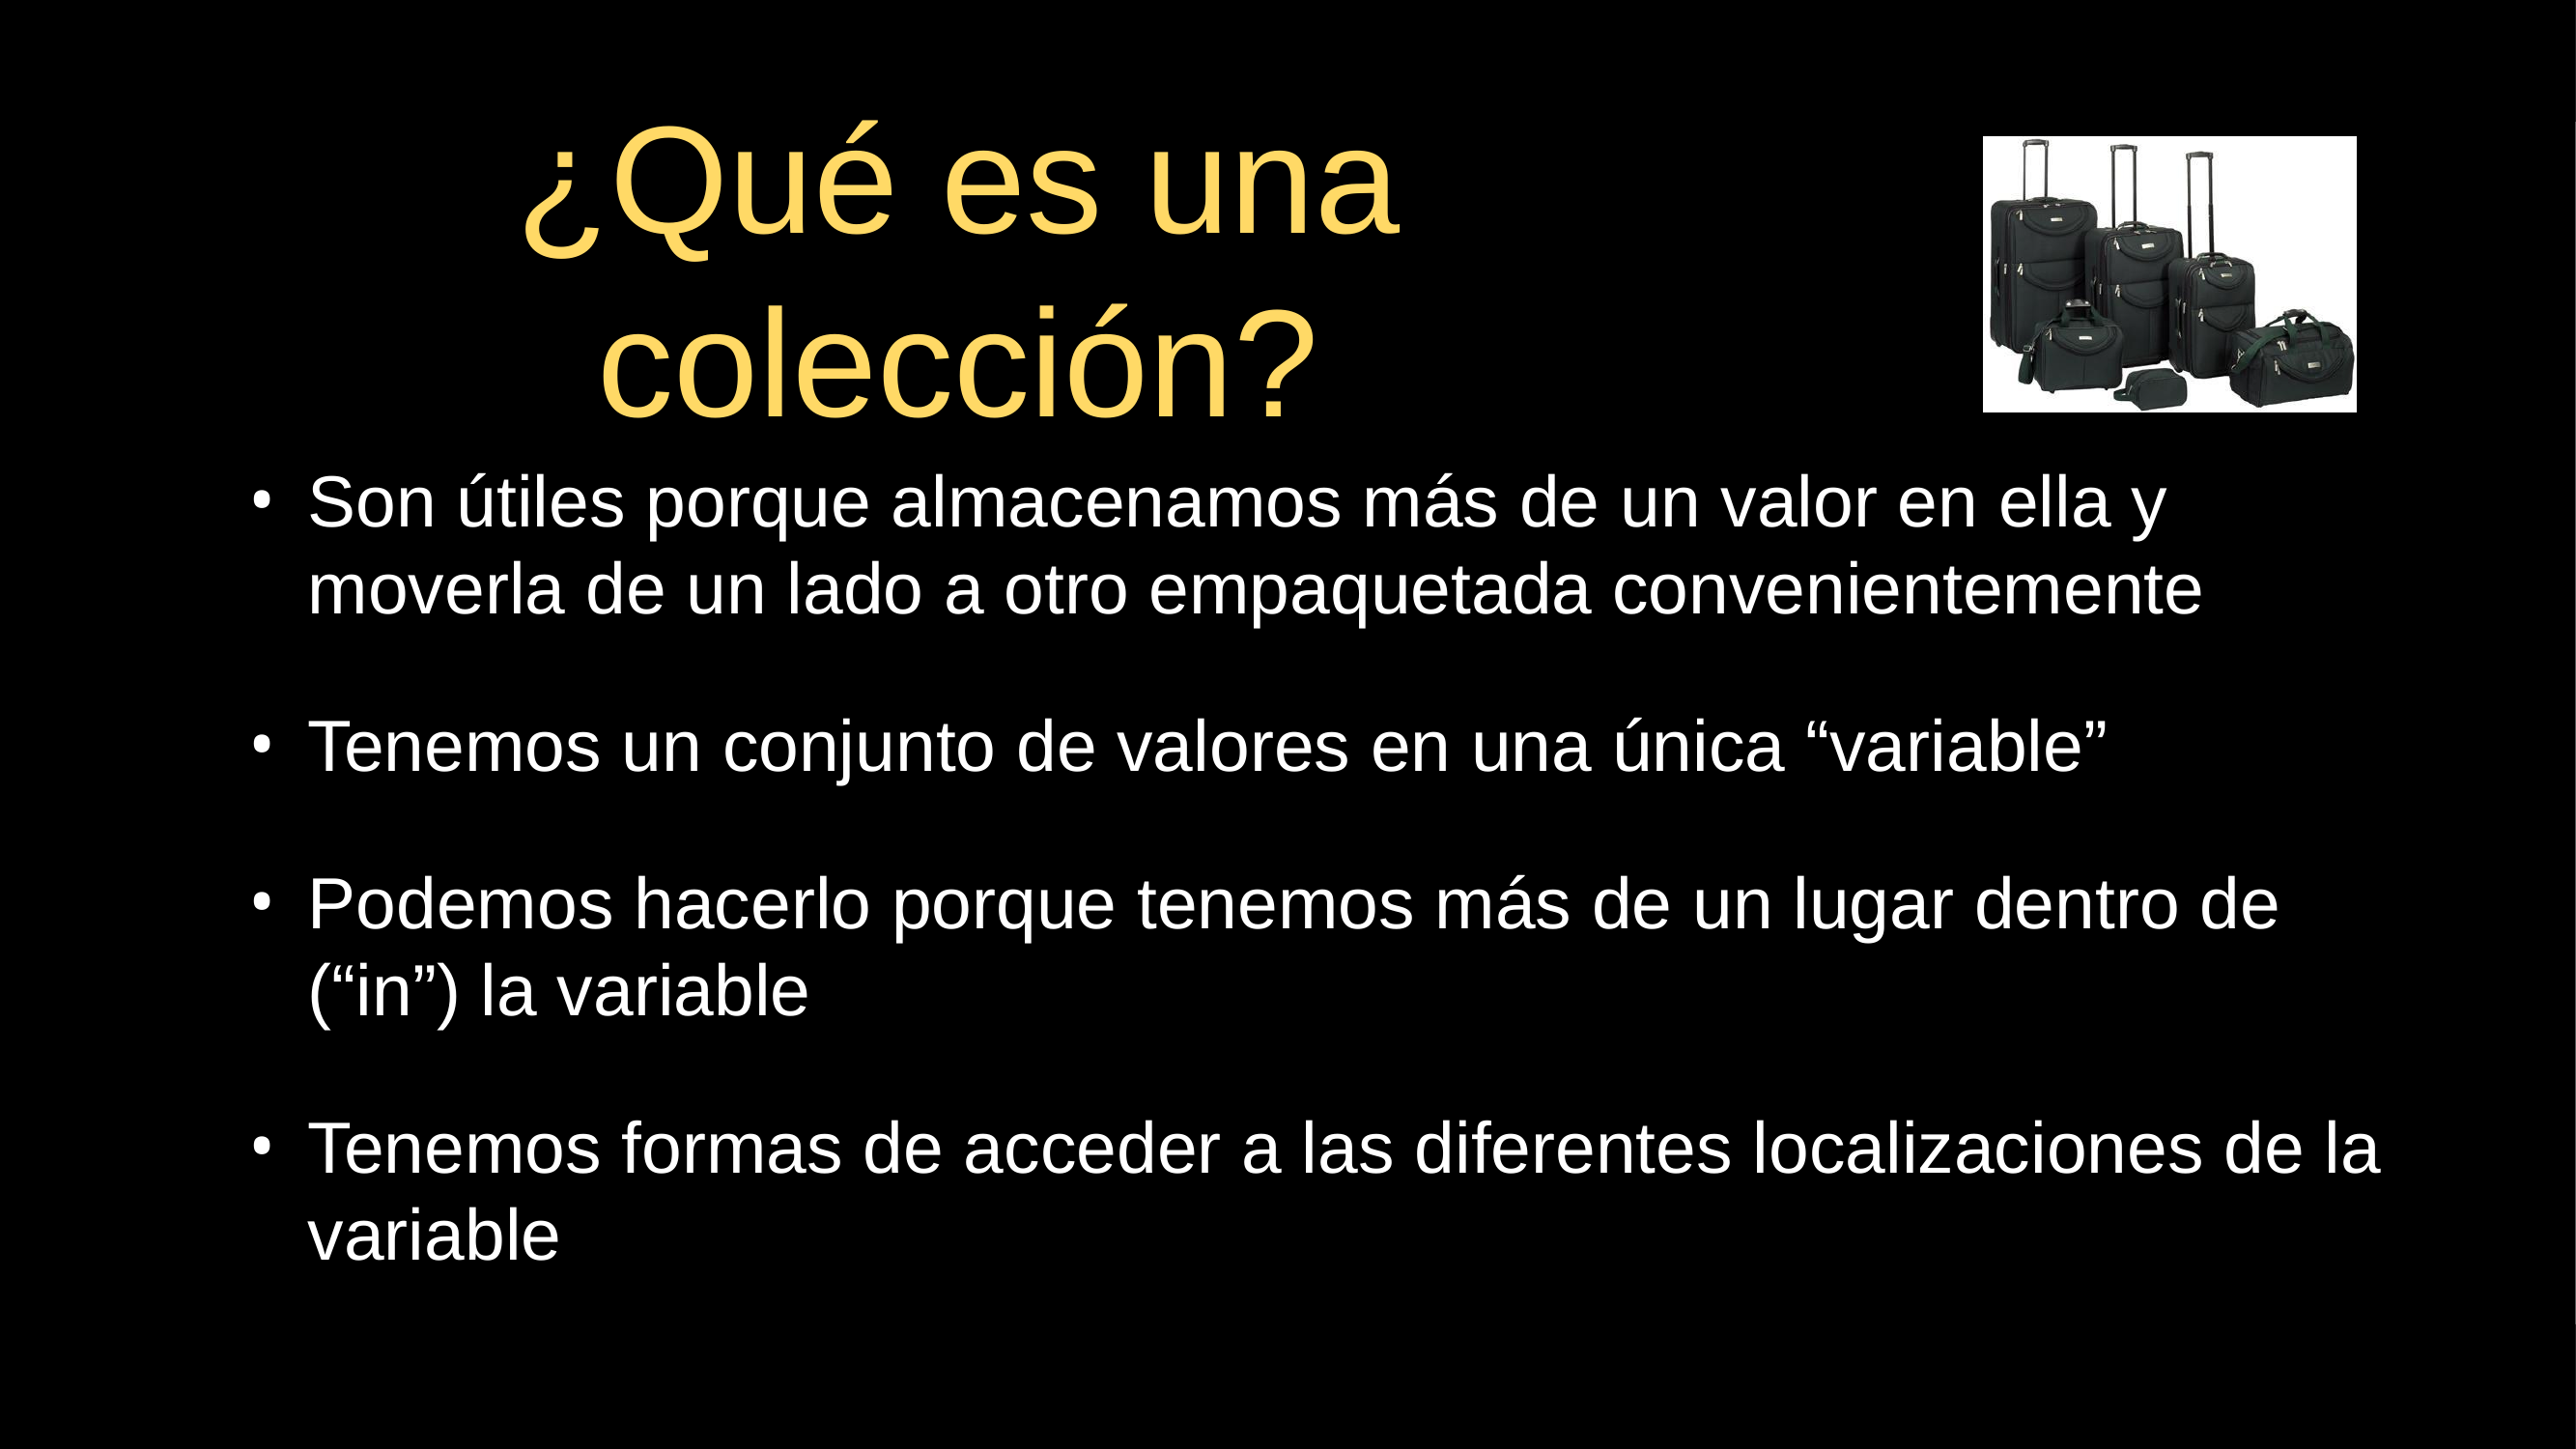

# ¿Qué es una colección?
Son útiles porque almacenamos más de un valor en ella y moverla de un lado a otro empaquetada convenientemente
Tenemos un conjunto de valores en una única “variable”
Podemos hacerlo porque tenemos más de un lugar dentro de (“in”) la variable
Tenemos formas de acceder a las diferentes localizaciones de la variable